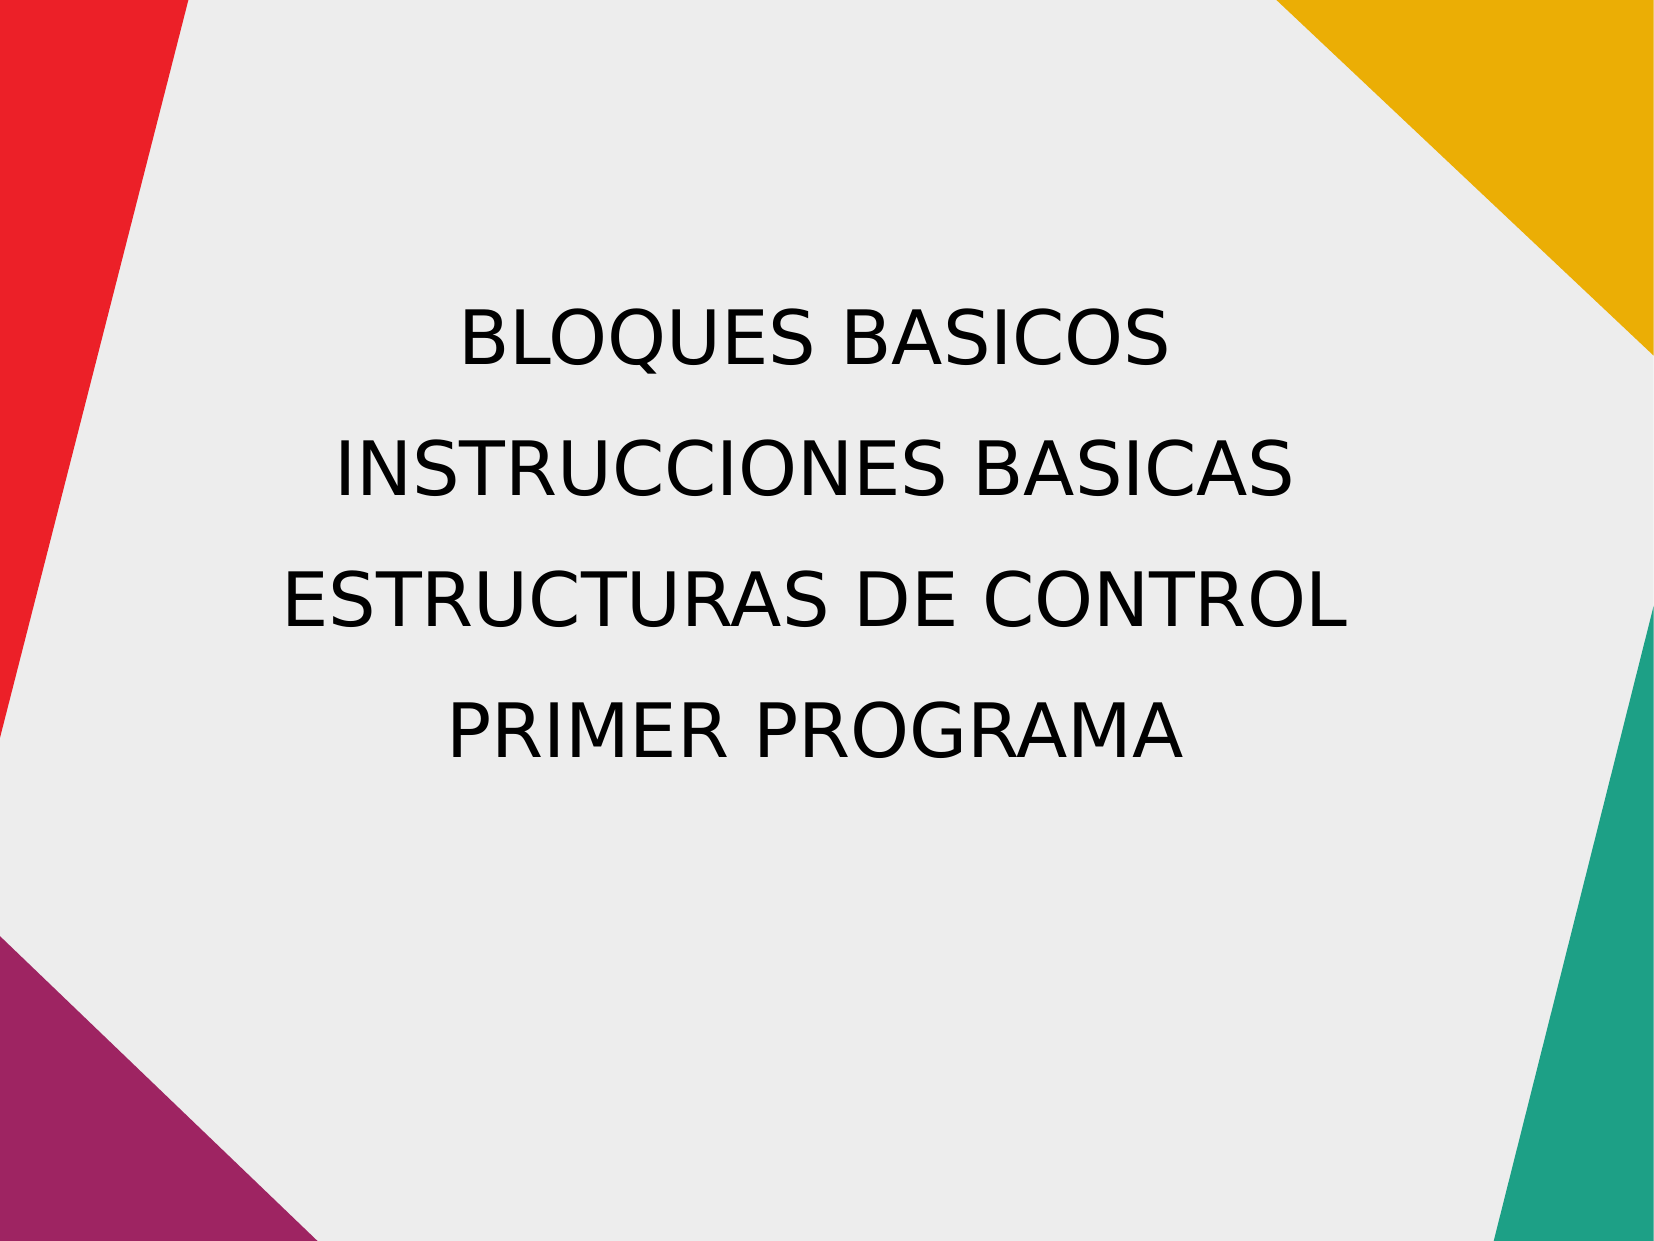

# BLOQUES BASICOS INSTRUCCIONES BASICAS ESTRUCTURAS DE CONTROL PRIMER PROGRAMA